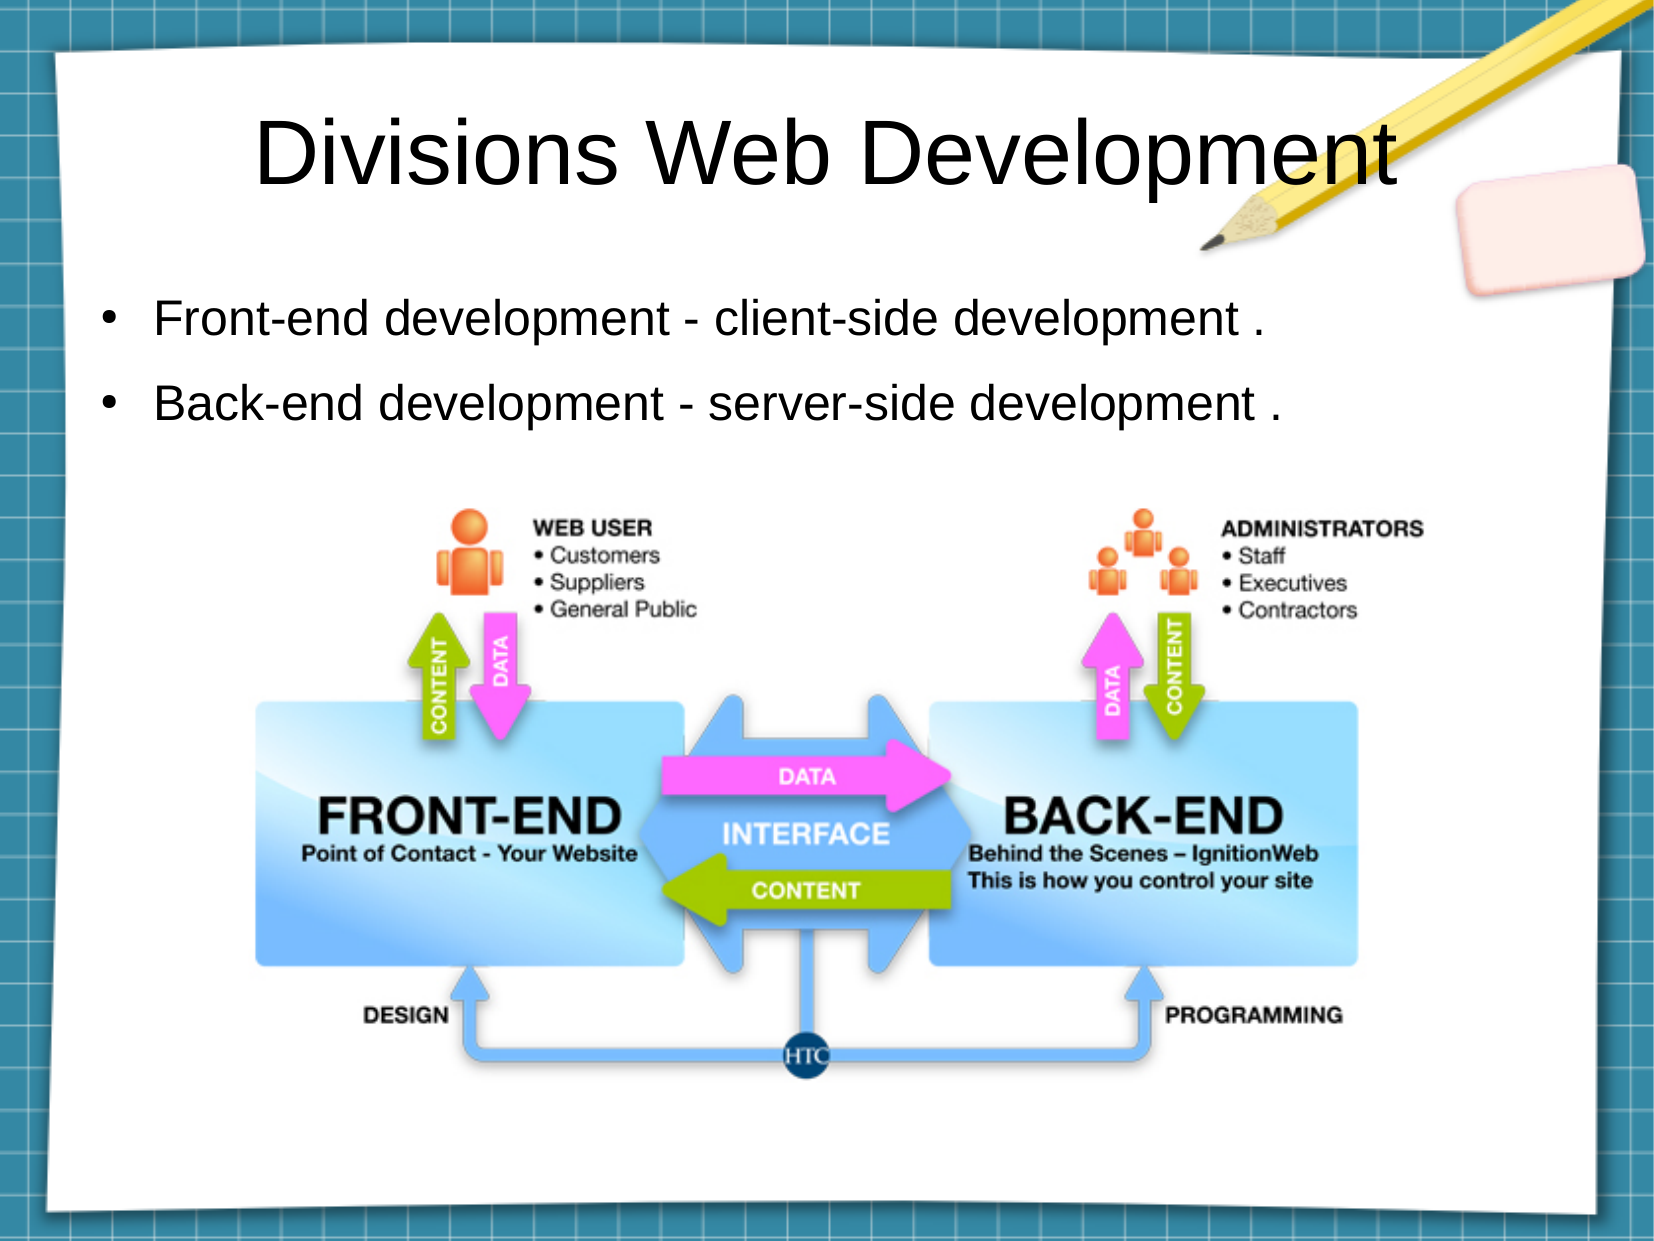

# Divisions Web Development
Front-end development - client-side development .
Back-end development - server-side development .